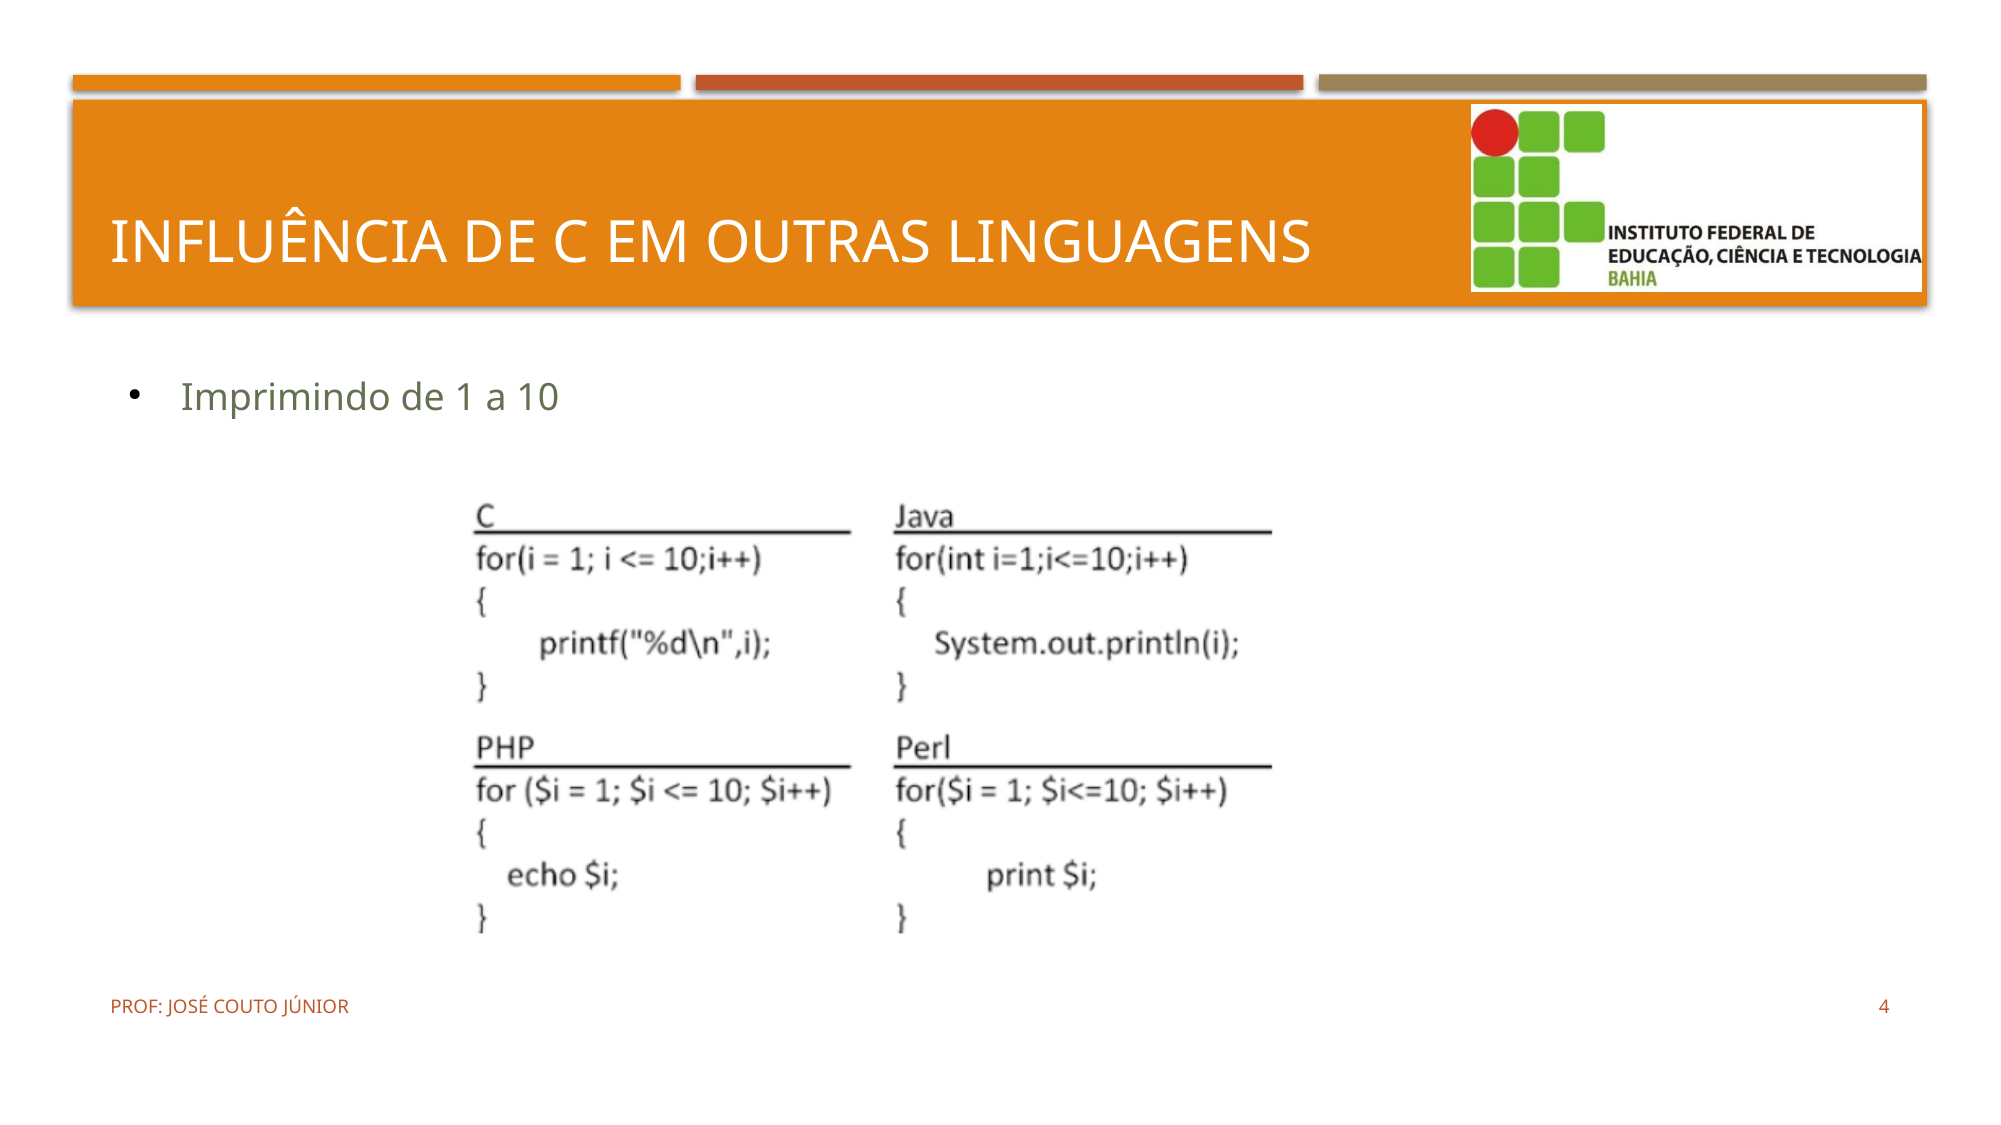

# Influência de C em outras linguagens
Imprimindo de 1 a 10
Prof: José Couto Júnior
4